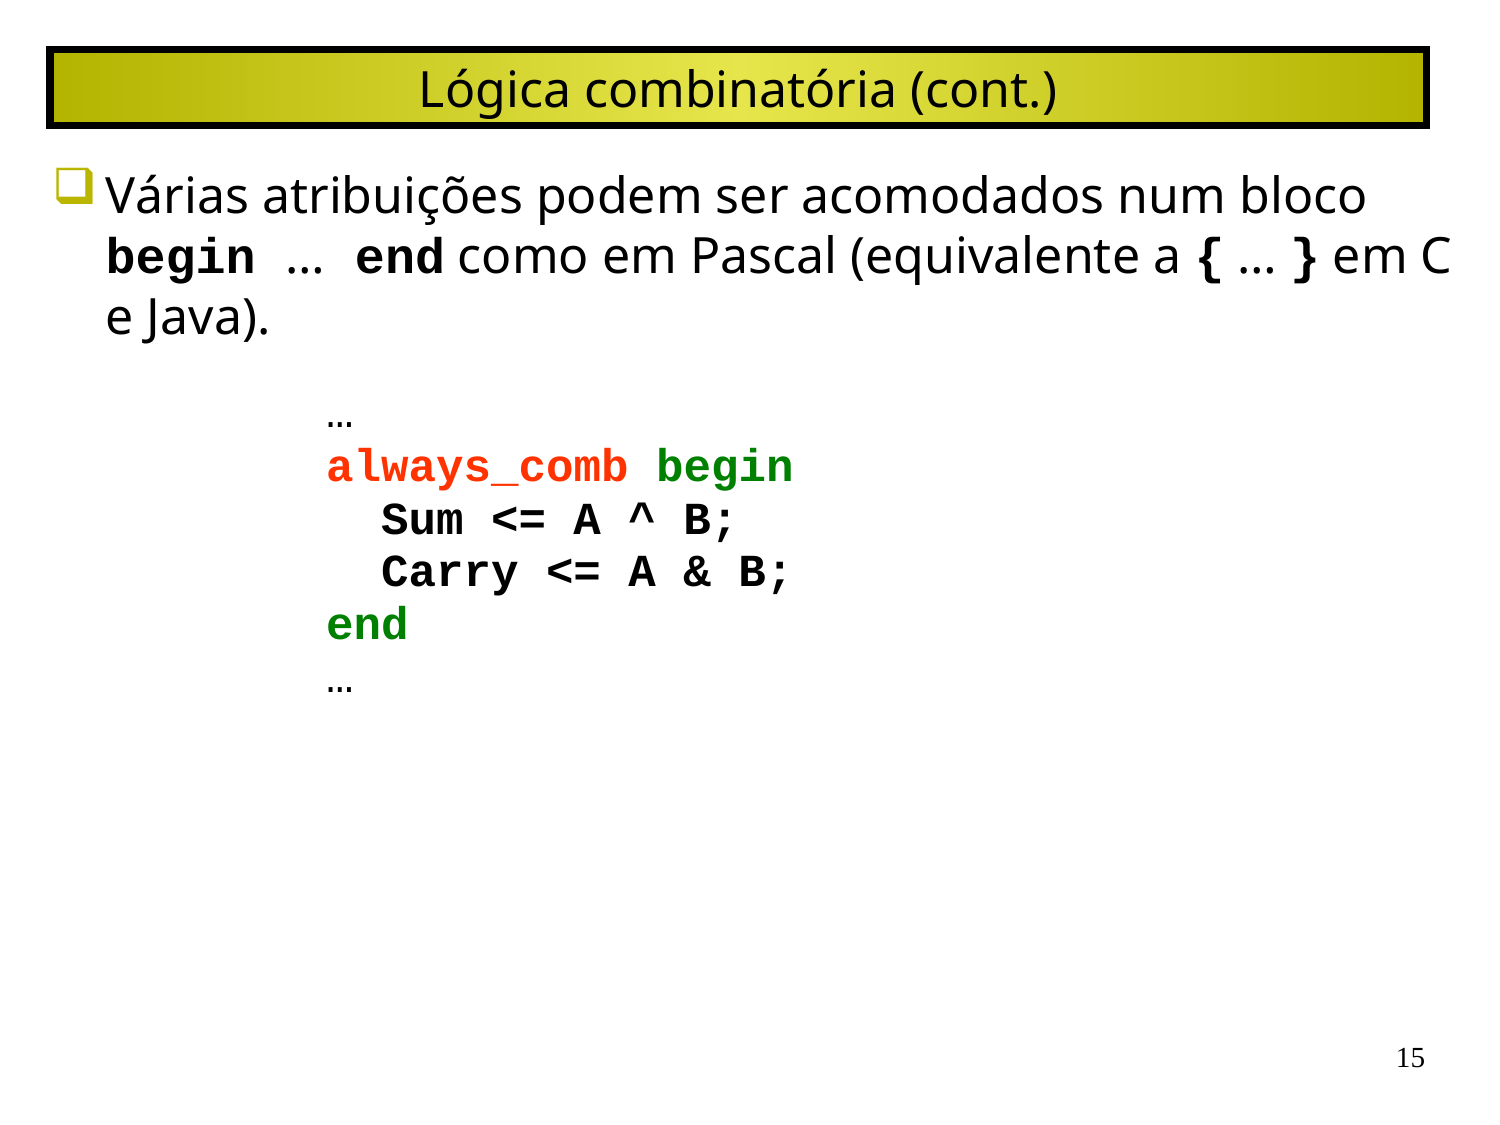

# Lógica combinatória (cont.)‏
Várias atribuições podem ser acomodados num bloco
begin … end como em Pascal (equivalente a { … } em C e Java).
…
always_comb begin
 Sum <= A ^ B;
 Carry <= A & B;
end
…
15